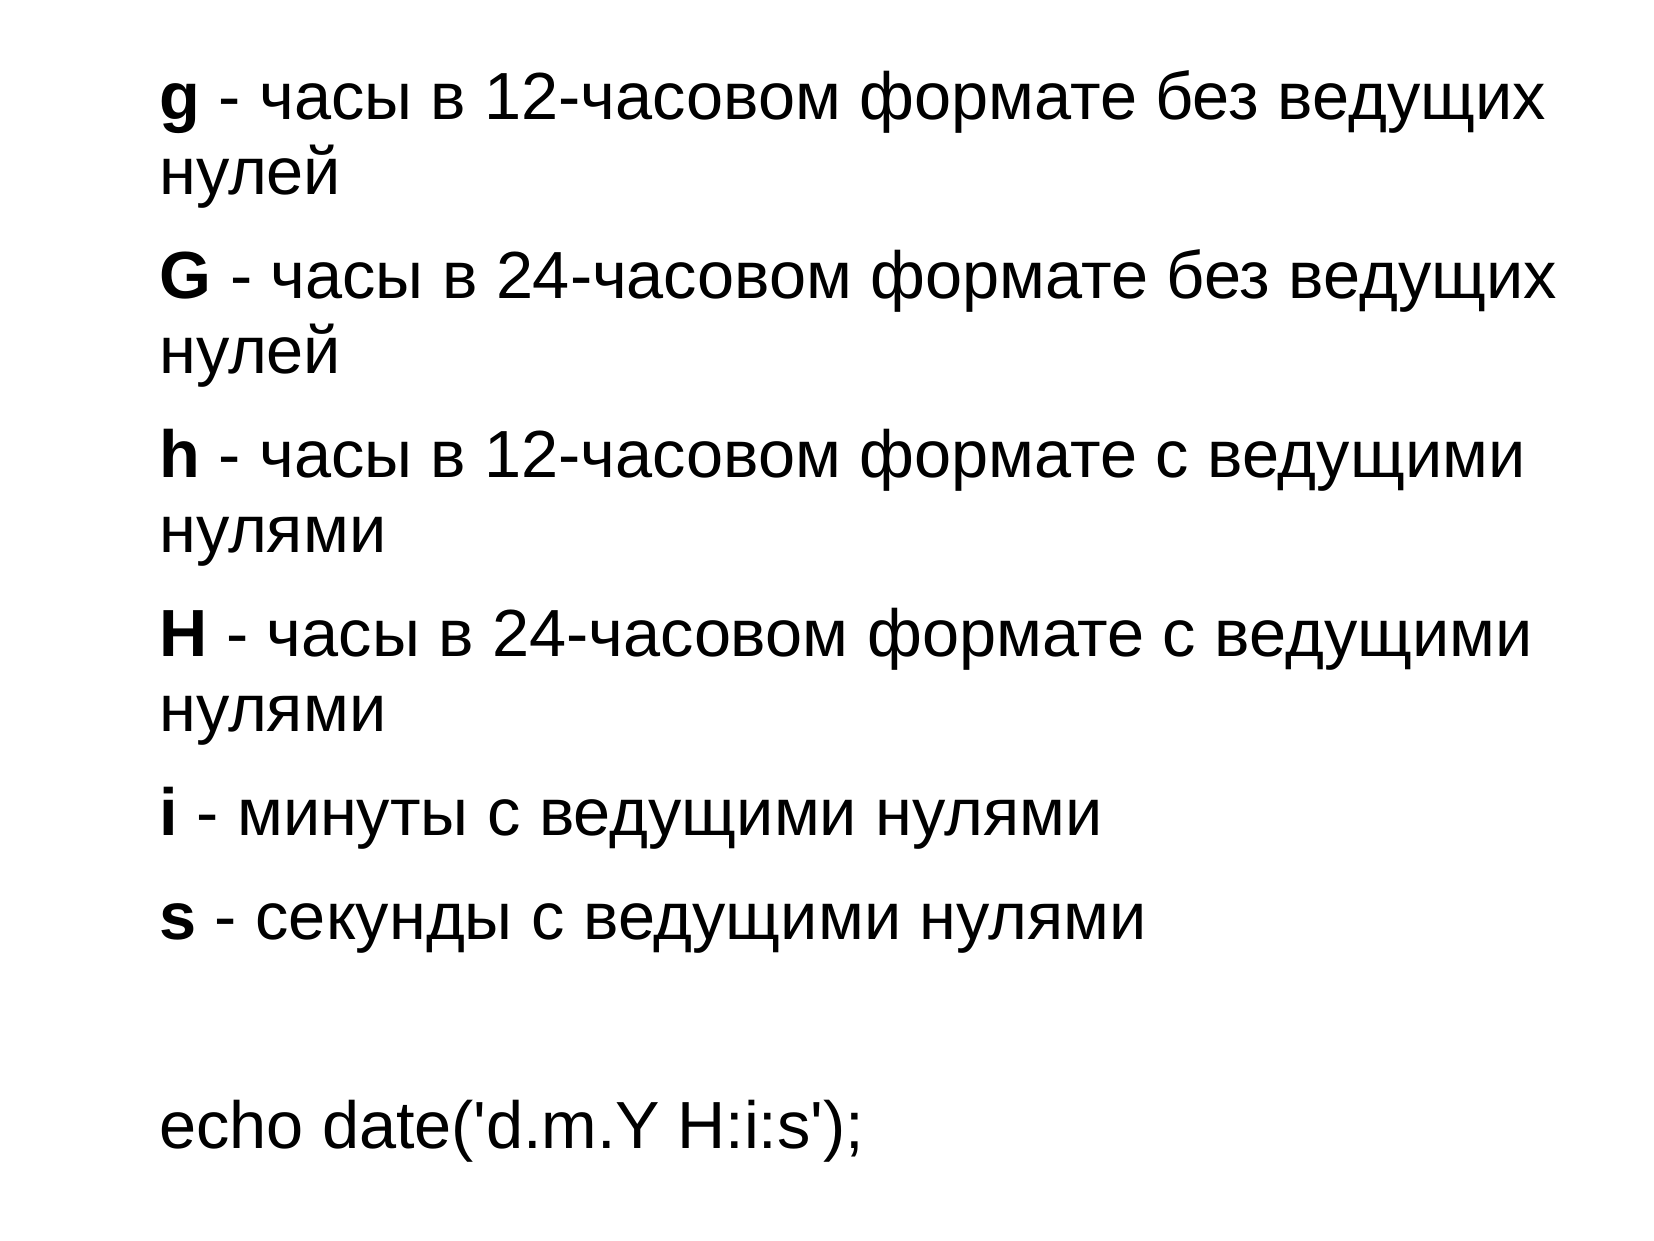

# g - часы в 12-часовом формате без ведущих нулей
G - часы в 24-часовом формате без ведущих нулей
h - часы в 12-часовом формате с ведущими нулями
H - часы в 24-часовом формате с ведущими нулями
i - минуты с ведущими нулями
s - секунды с ведущими нулями
echo date('d.m.Y H:i:s');